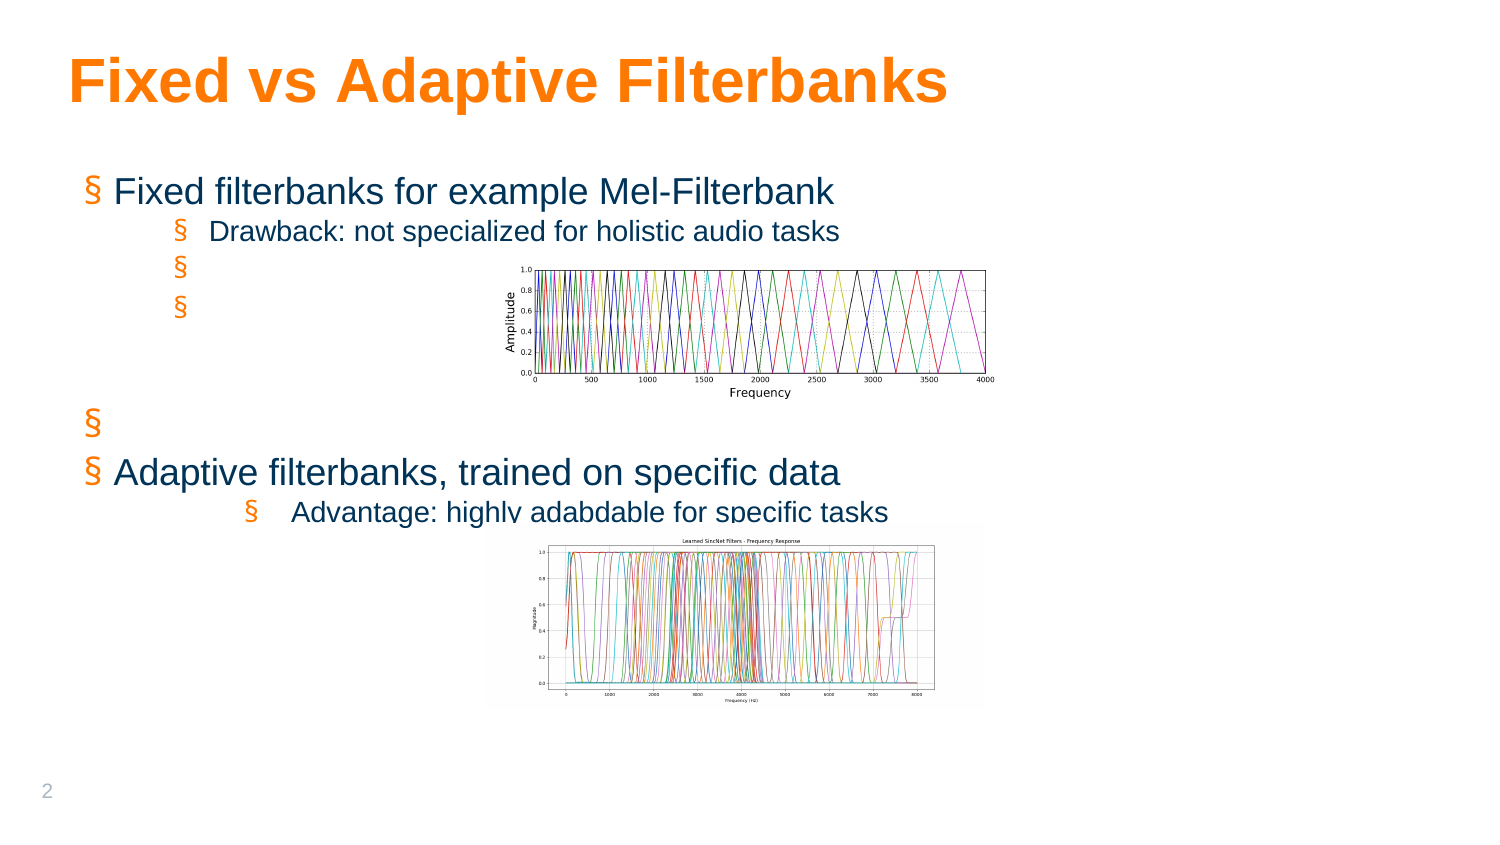

# Fixed vs Adaptive Filterbanks
Fixed filterbanks for example Mel-Filterbank
Drawback: not specialized for holistic audio tasks
Adaptive filterbanks, trained on specific data
Advantage: highly adabdable for specific tasks